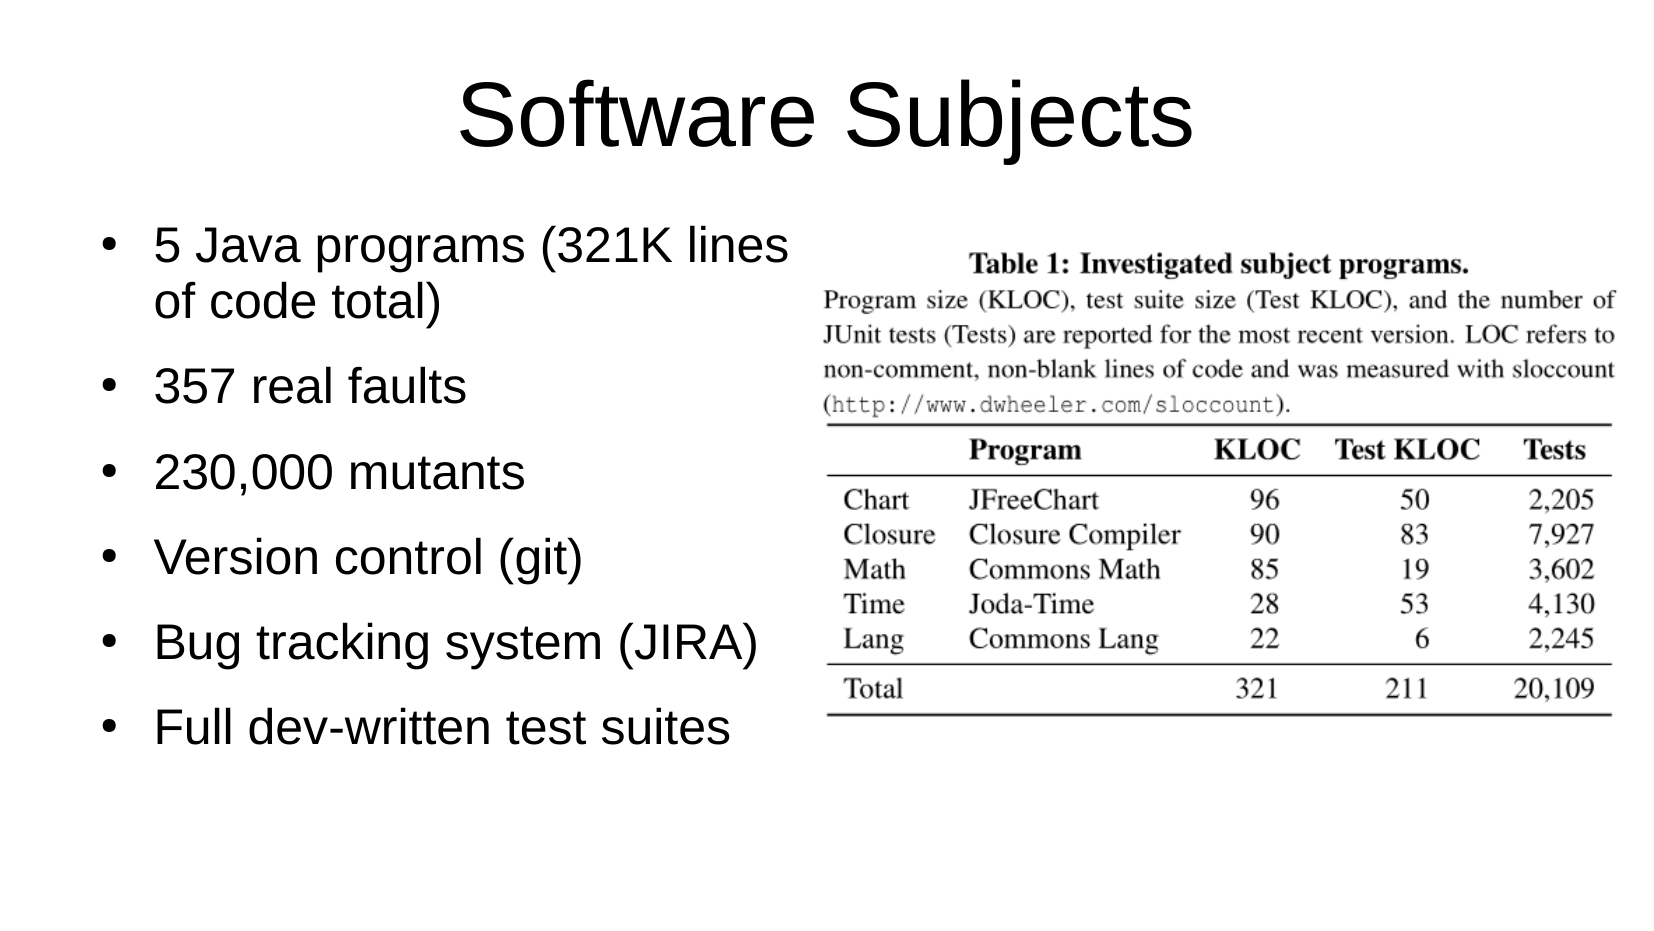

# Software Subjects
5 Java programs (321K lines of code total)
357 real faults
230,000 mutants
Version control (git)
Bug tracking system (JIRA)
Full dev-written test suites